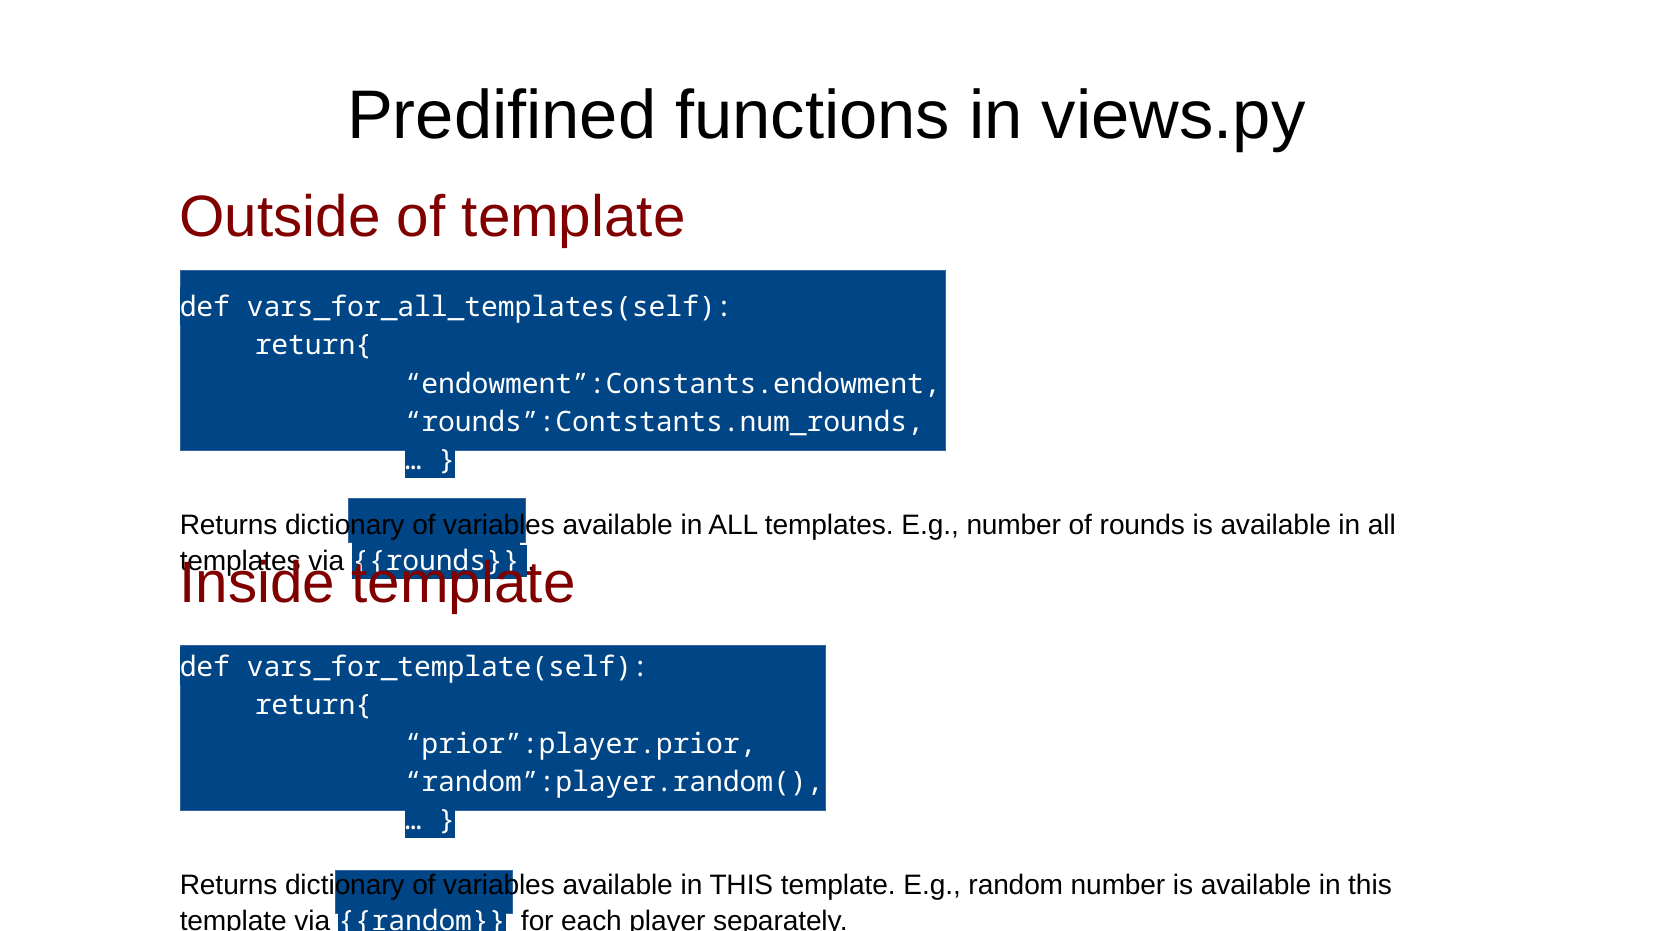

# Predifined functions in views.py
Outside of template
def vars_for_all_templates(self):
	return{
			“endowment”:Constants.endowment,
			“rounds”:Contstants.num_rounds,
			… }
Returns dictionary of variables available in ALL templates. E.g., number of rounds is available in all templates via {{rounds}} .
Inside template
def vars_for_template(self):
	return{
			“prior”:player.prior,
			“random”:player.random(),
			… }
Returns dictionary of variables available in THIS template. E.g., random number is available in this template via {{random}} for each player separately.